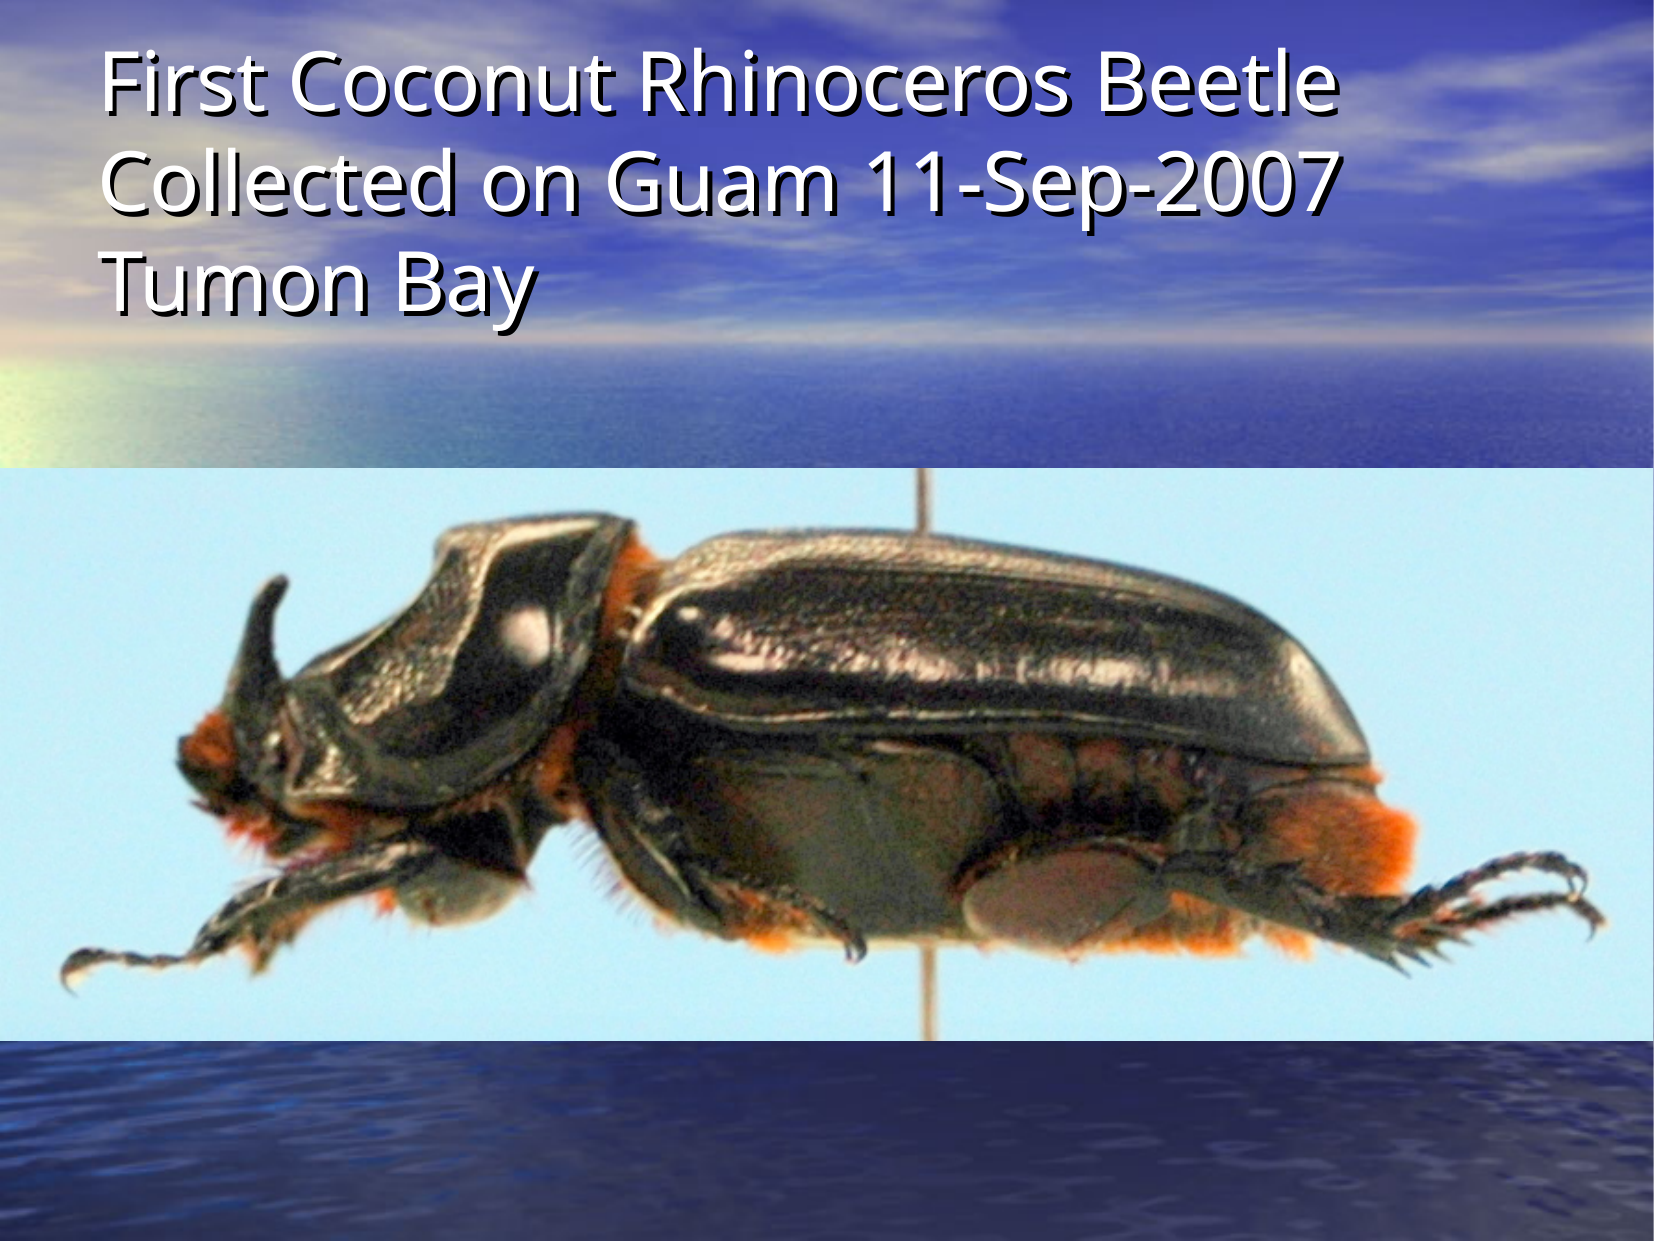

# First Coconut Rhinoceros Beetle Collected on Guam 11-Sep-2007 Tumon Bay